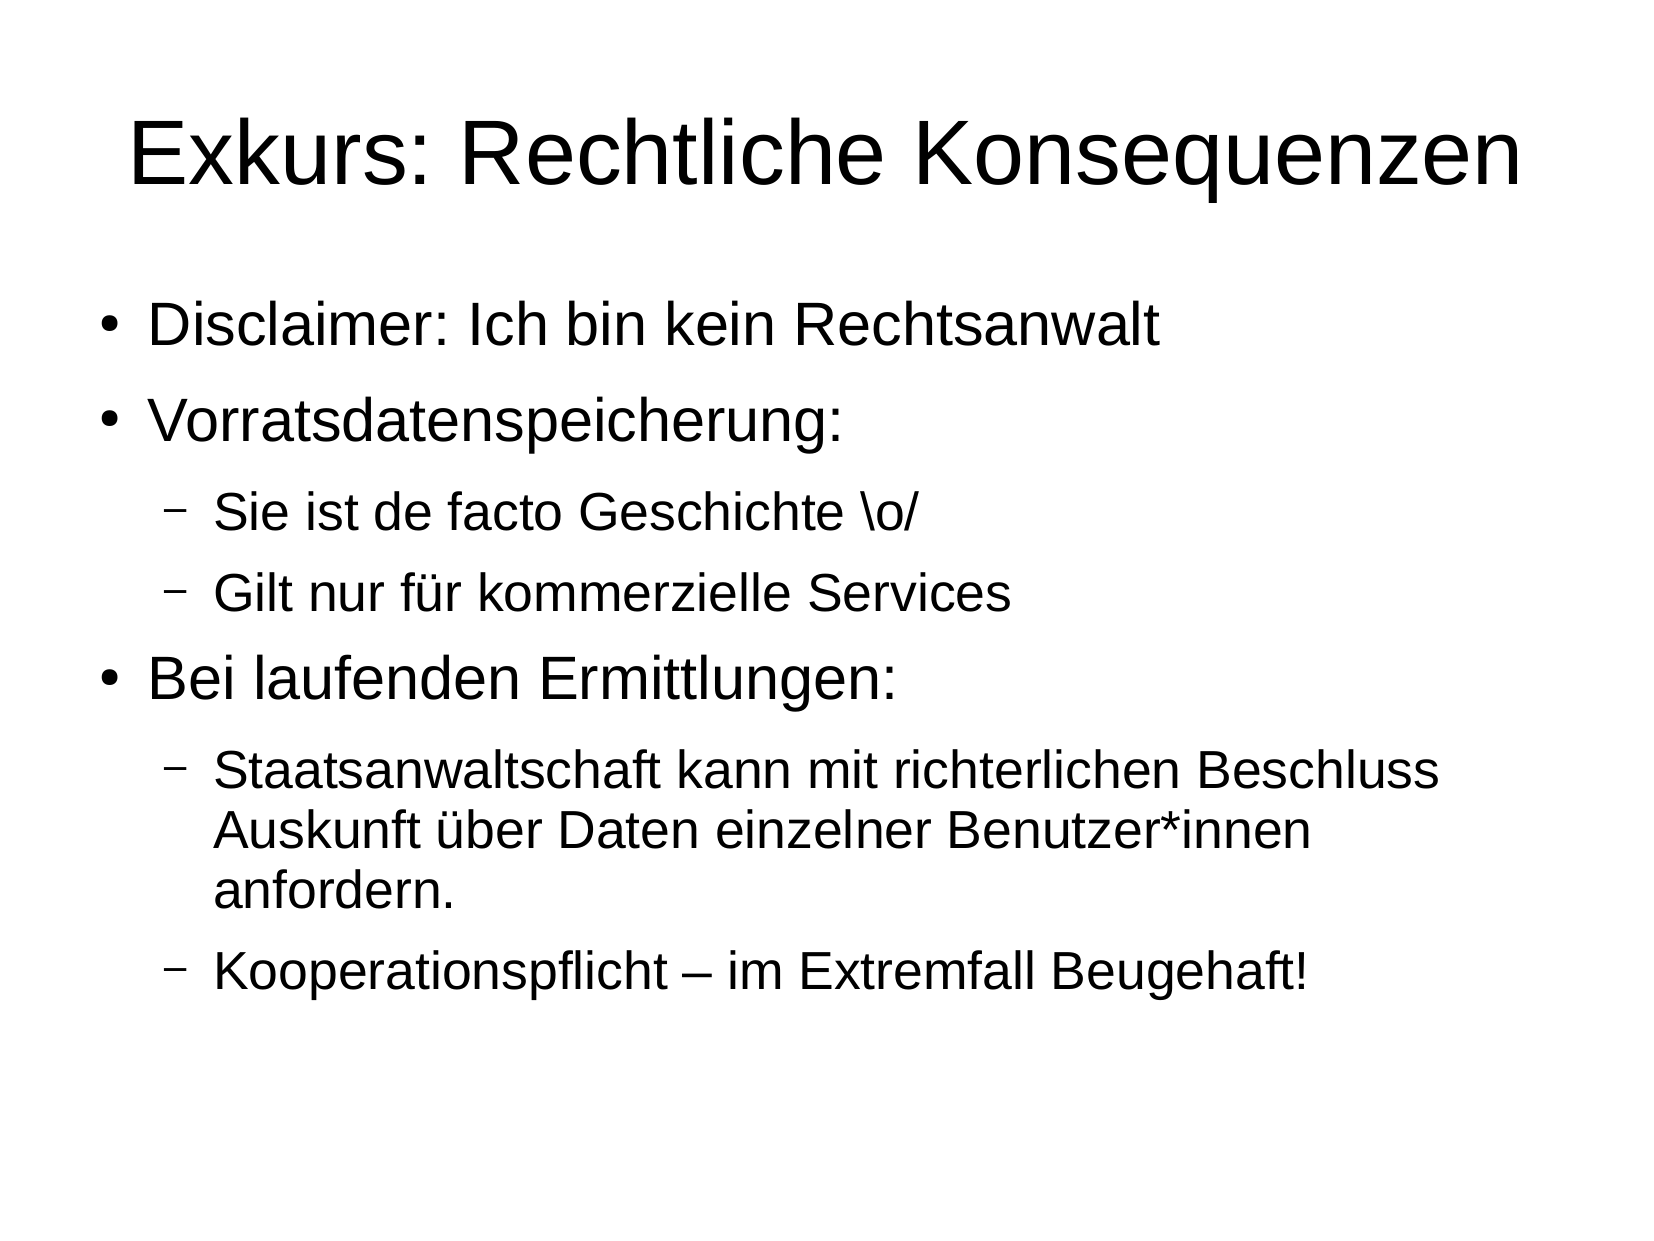

# Exkurs: Rechtliche Konsequenzen
Disclaimer: Ich bin kein Rechtsanwalt
Vorratsdatenspeicherung:
Sie ist de facto Geschichte \o/
Gilt nur für kommerzielle Services
Bei laufenden Ermittlungen:
Staatsanwaltschaft kann mit richterlichen Beschluss Auskunft über Daten einzelner Benutzer*innen anfordern.
Kooperationspflicht – im Extremfall Beugehaft!